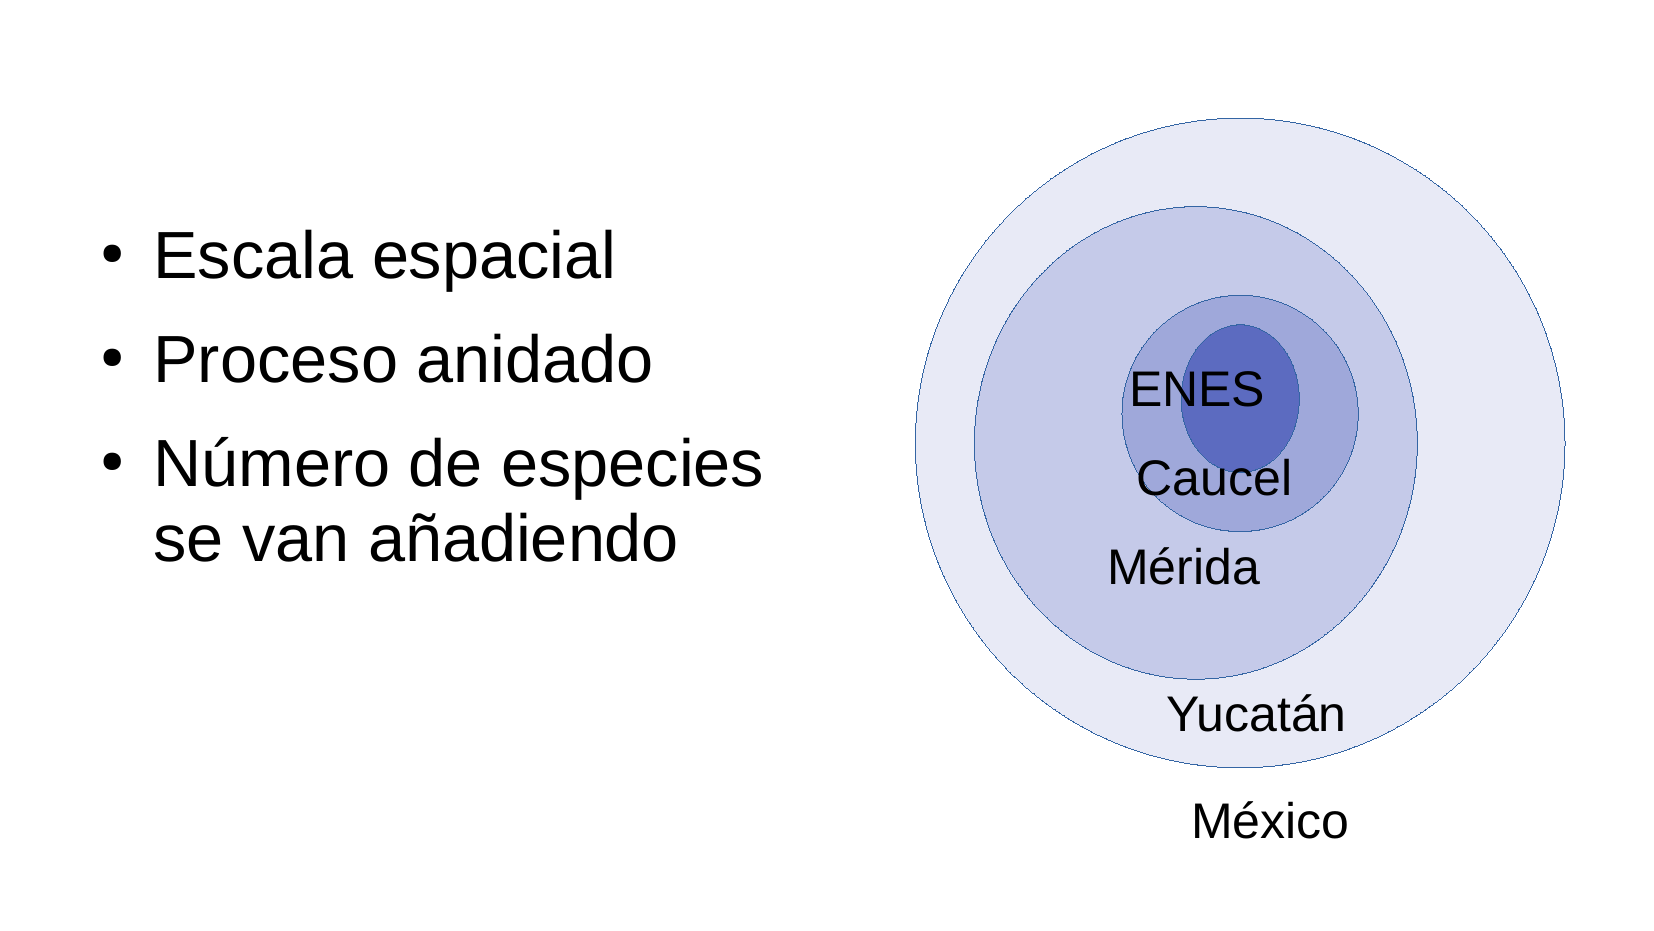

# Escala espacial
Proceso anidado
Número de especies se van añadiendo
ENES
Caucel
Mérida
Yucatán
México